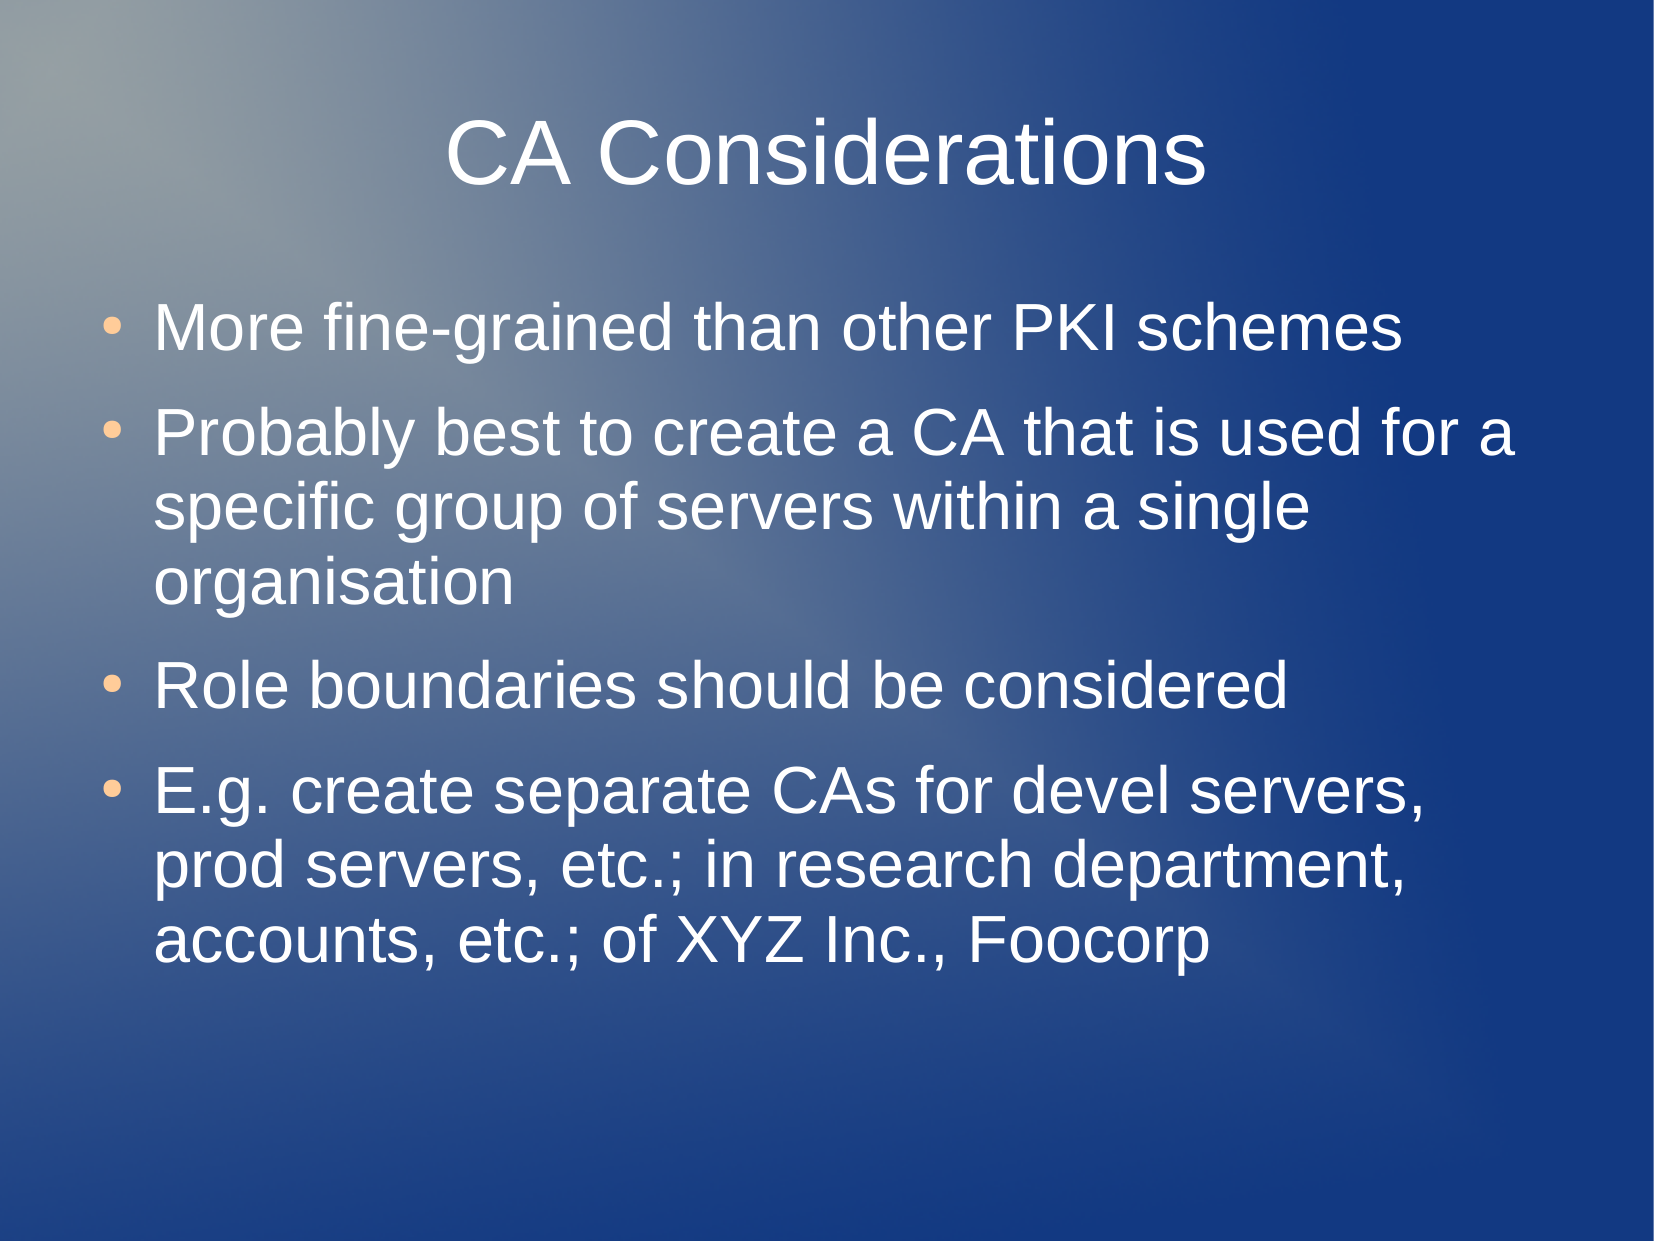

# CA Considerations
More fine-grained than other PKI schemes
Probably best to create a CA that is used for a specific group of servers within a single organisation
Role boundaries should be considered
E.g. create separate CAs for devel servers, prod servers, etc.; in research department, accounts, etc.; of XYZ Inc., Foocorp